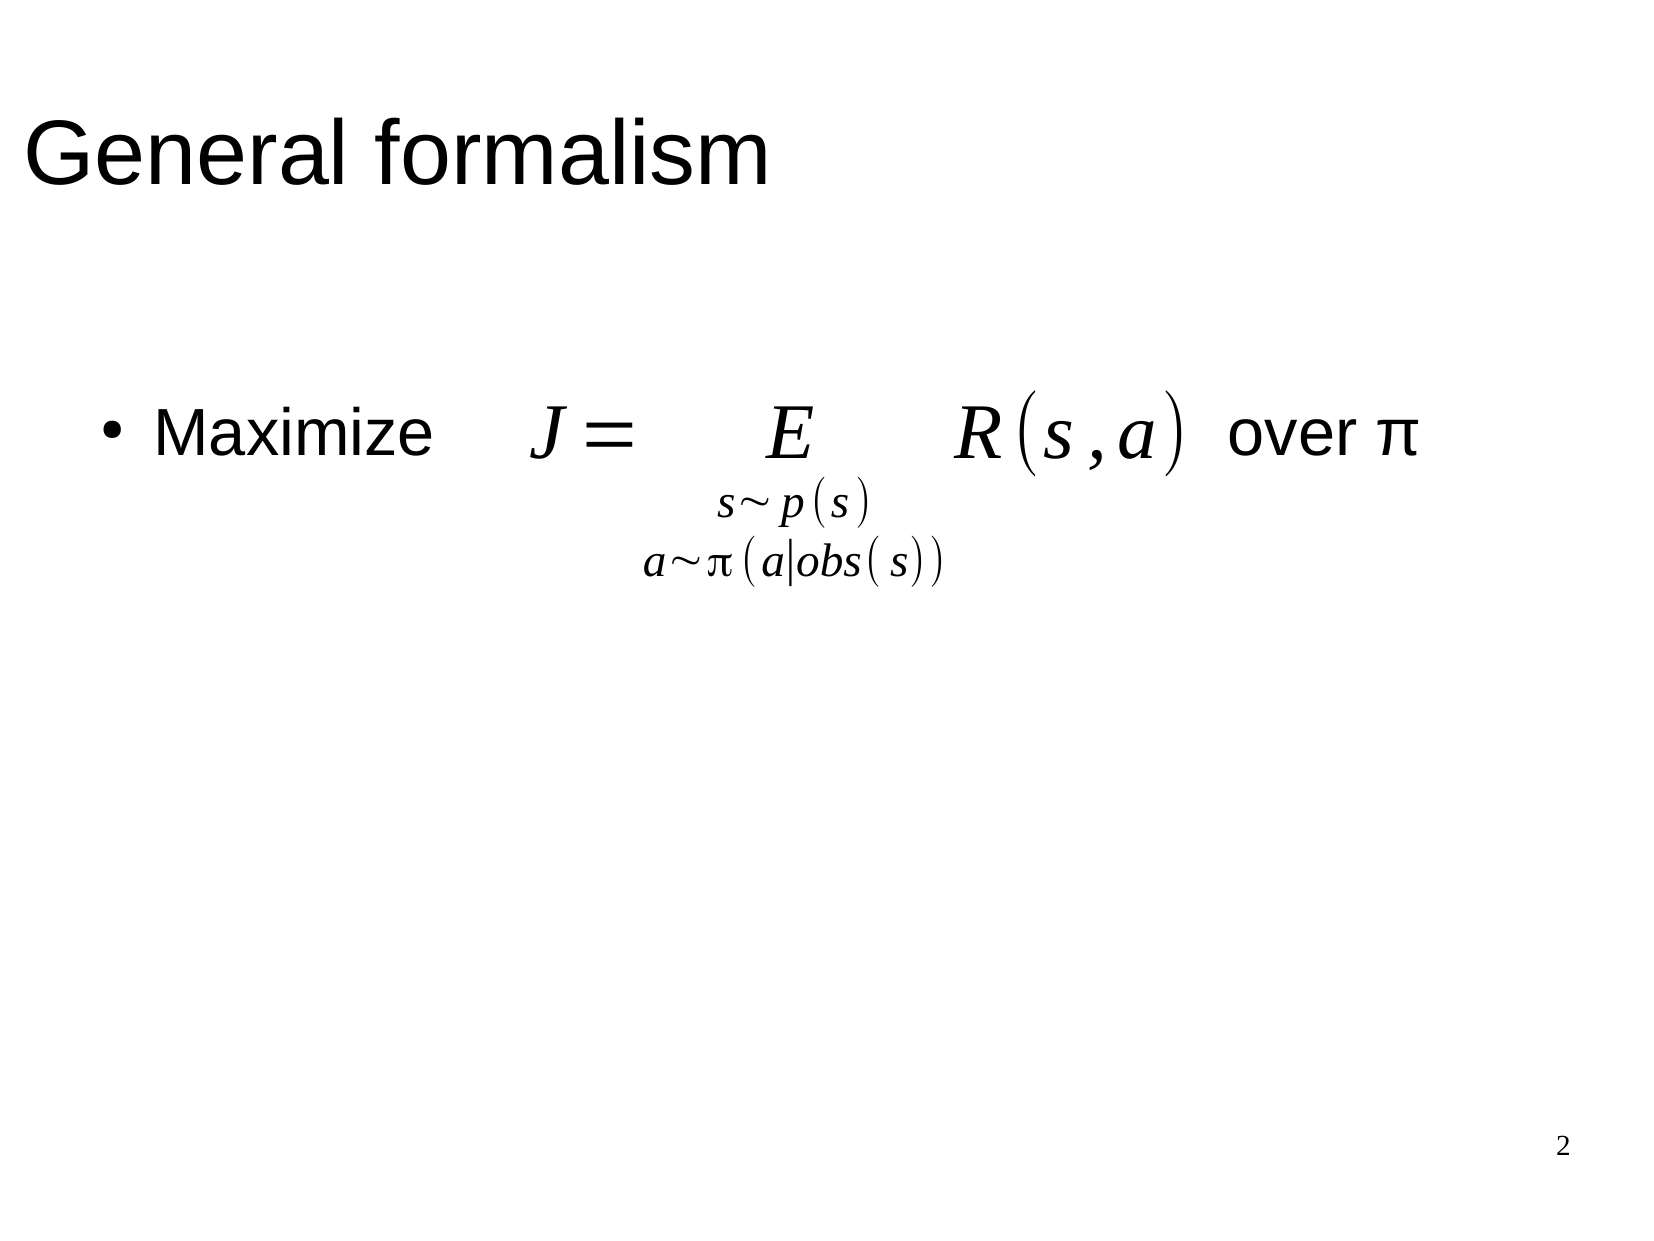

# General formalism
Maximize over π
2